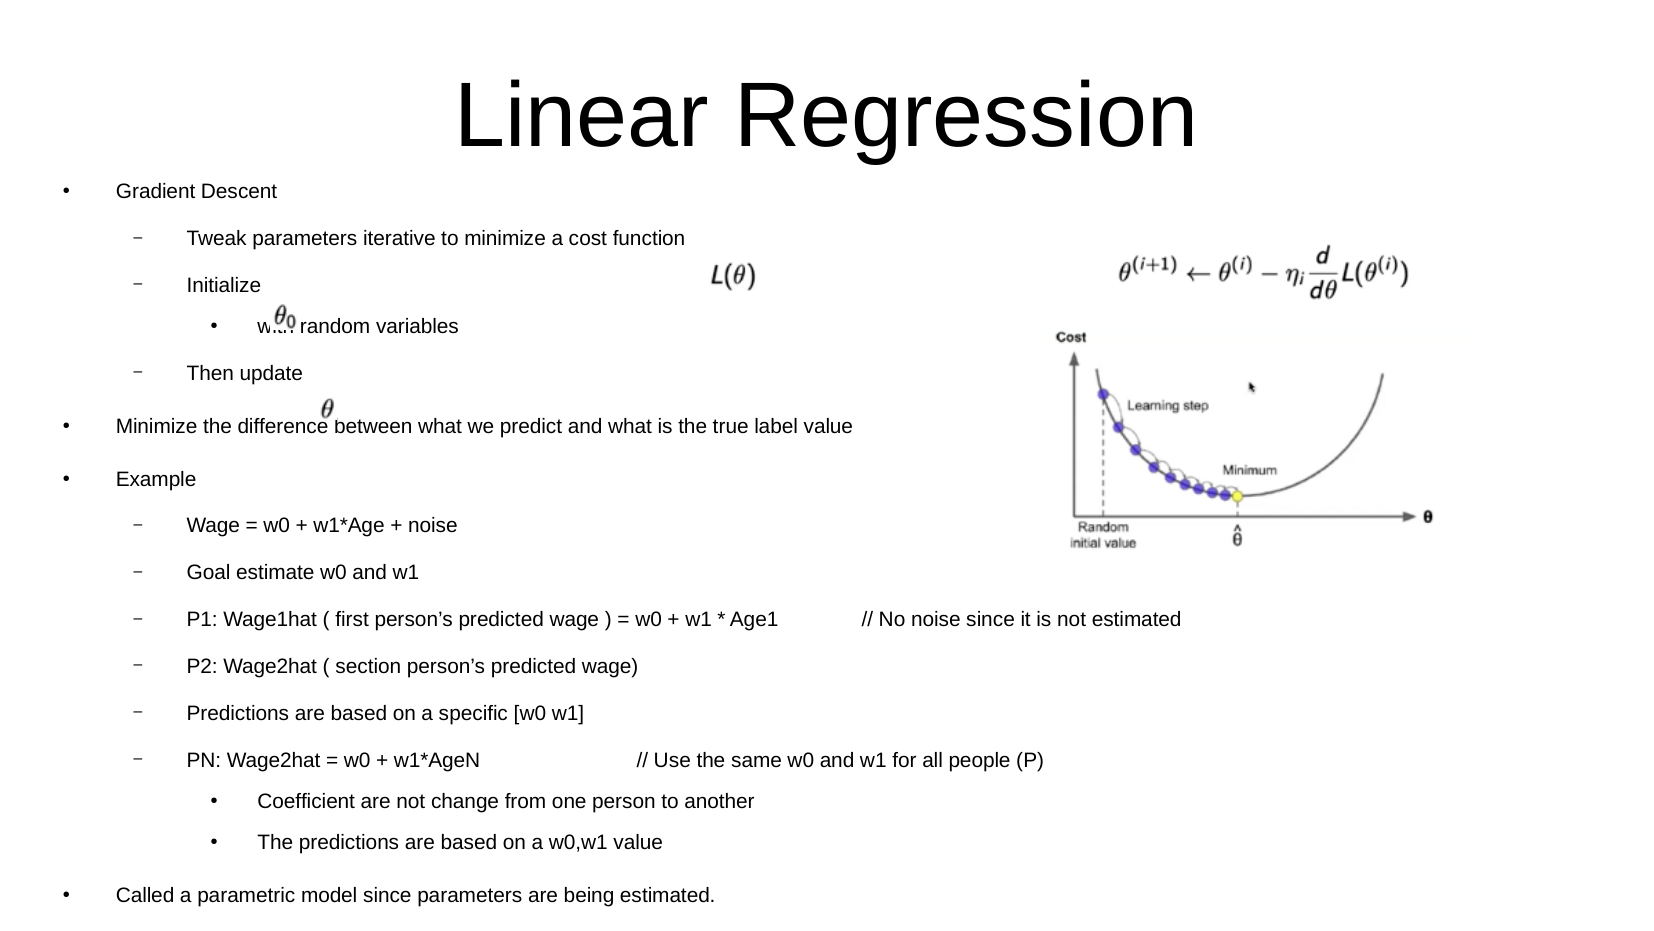

# Linear Regression
Gradient Descent
Tweak parameters iterative to minimize a cost function
Initialize
with random variables
Then update
Minimize the difference between what we predict and what is the true label value
Example
Wage = w0 + w1*Age + noise
Goal estimate w0 and w1
P1: Wage1hat ( first person’s predicted wage ) = w0 + w1 * Age1		// No noise since it is not estimated
P2: Wage2hat ( section person’s predicted wage)
Predictions are based on a specific [w0 w1]
PN: Wage2hat = w0 + w1*AgeN			// Use the same w0 and w1 for all people (P)
Coefficient are not change from one person to another
The predictions are based on a w0,w1 value
Called a parametric model since parameters are being estimated.